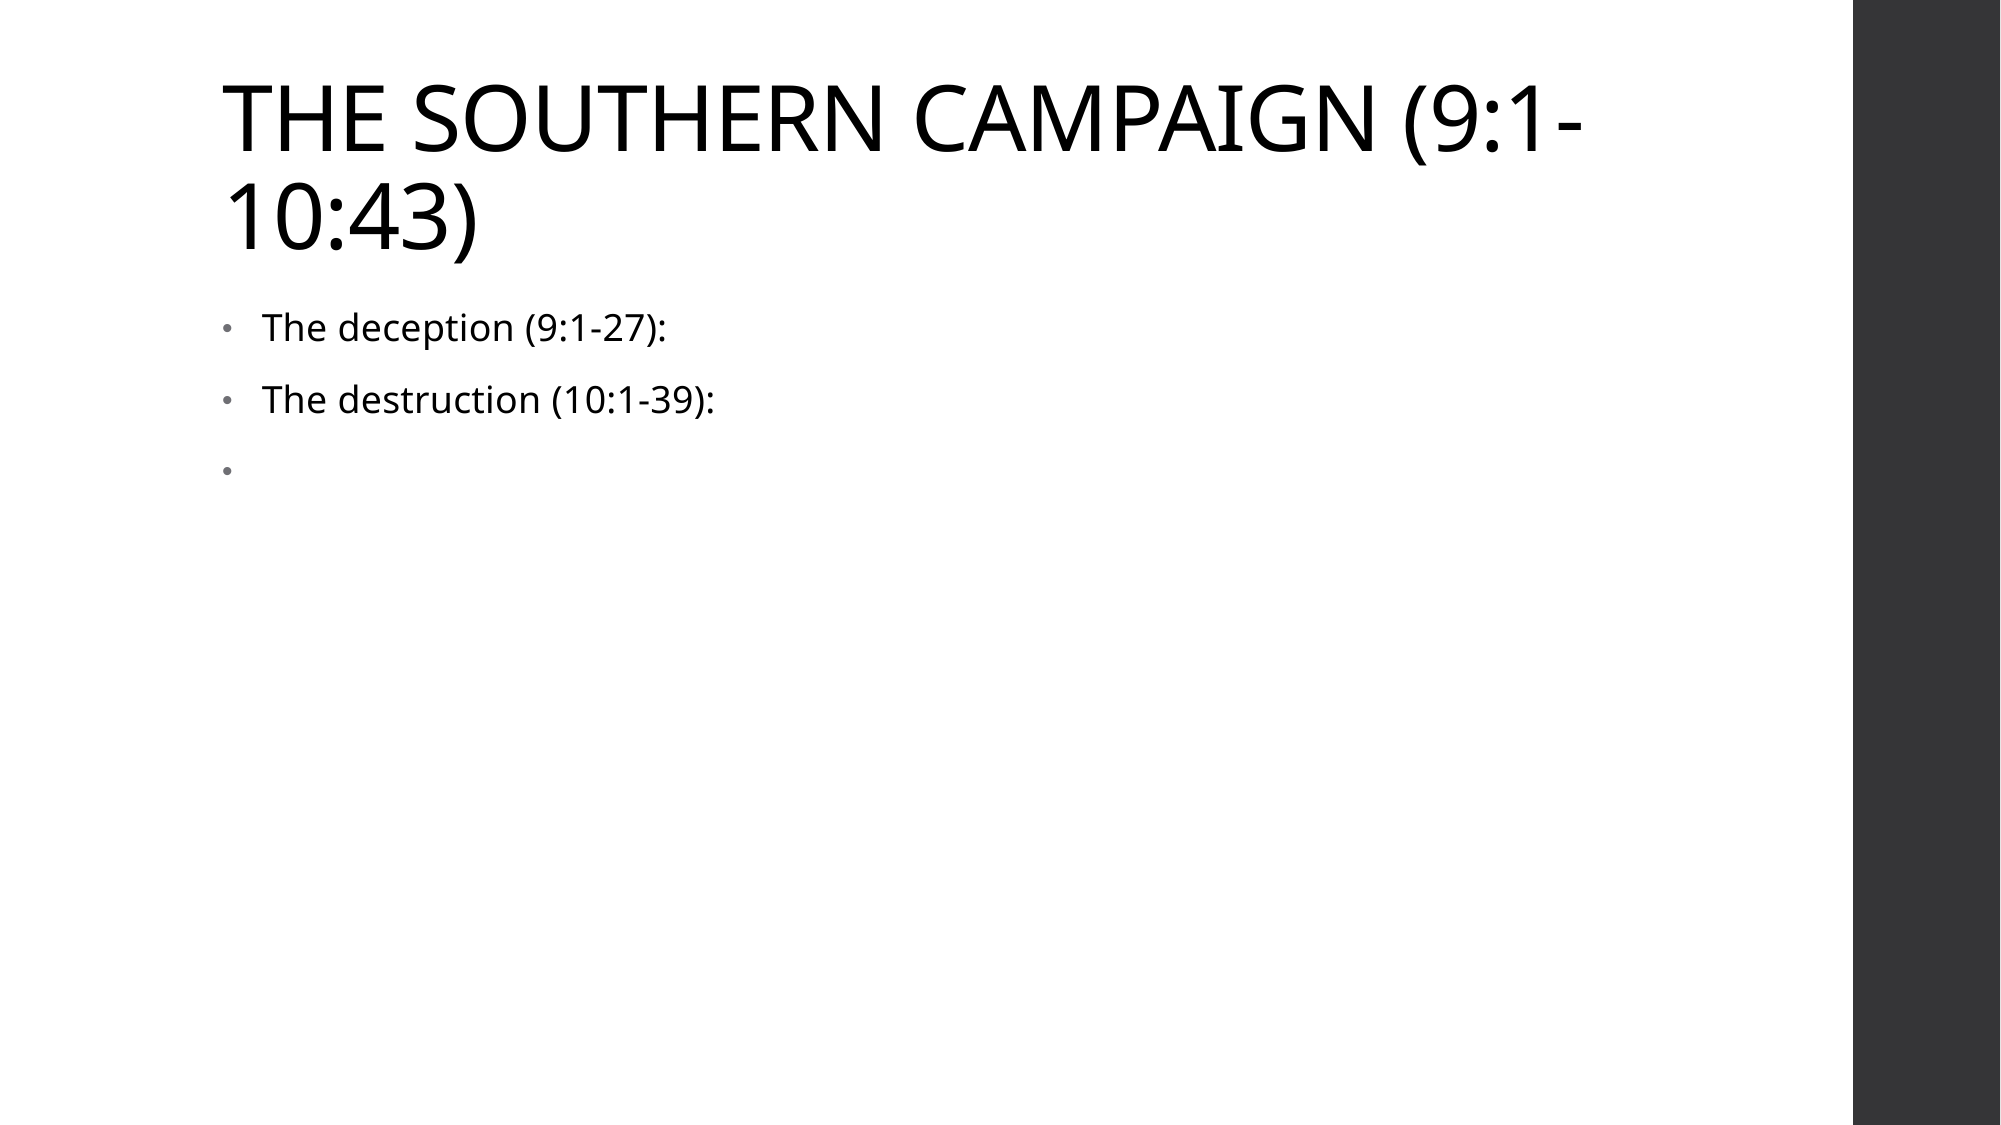

# THE SOUTHERN CAMPAIGN (9:1-10:43)
 The deception (9:1-27):
 The destruction (10:1-39):